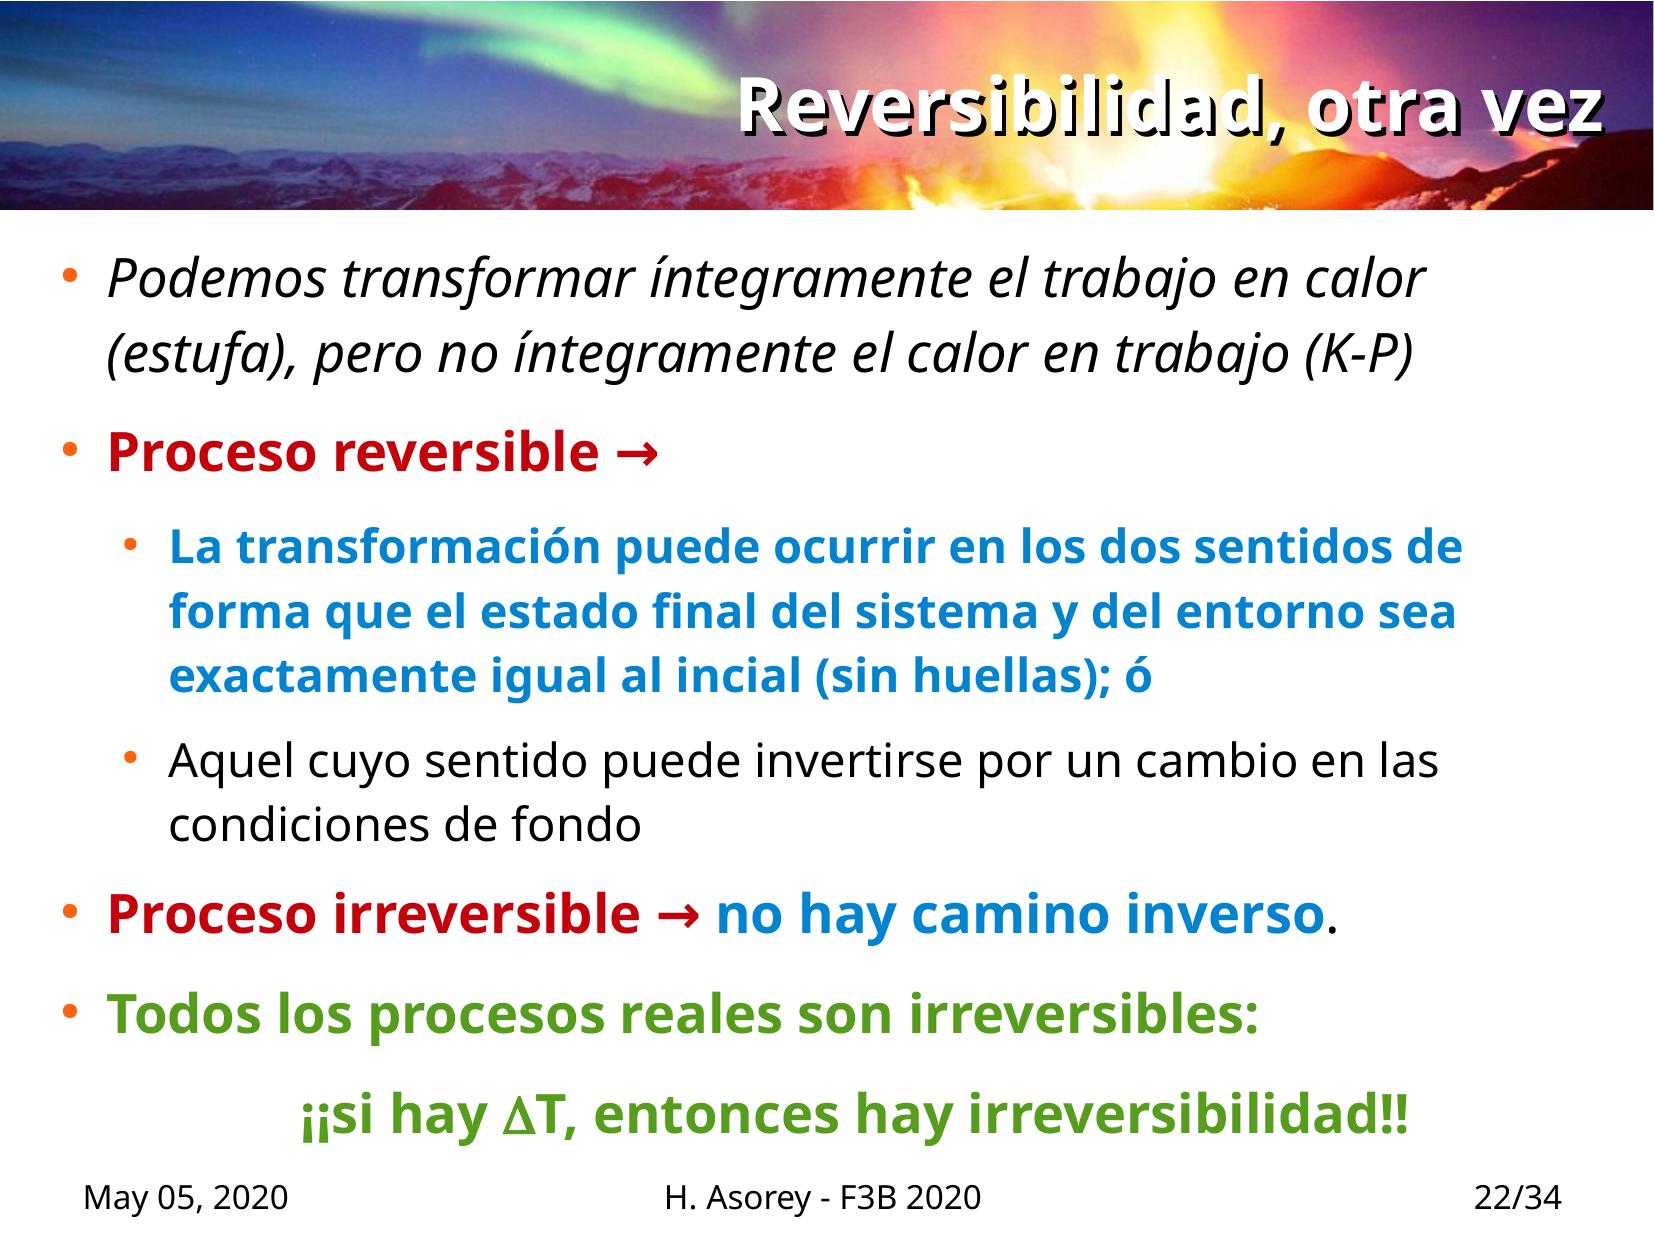

# Reversibilidad, otra vez
Podemos transformar íntegramente el trabajo en calor (estufa), pero no íntegramente el calor en trabajo (K-P)
Proceso reversible →
La transformación puede ocurrir en los dos sentidos de forma que el estado final del sistema y del entorno sea exactamente igual al incial (sin huellas); ó
Aquel cuyo sentido puede invertirse por un cambio en las condiciones de fondo
Proceso irreversible → no hay camino inverso.
Todos los procesos reales son irreversibles:
¡¡si hay DT, entonces hay irreversibilidad!!
May 05, 2020
H. Asorey - F3B 2020
22